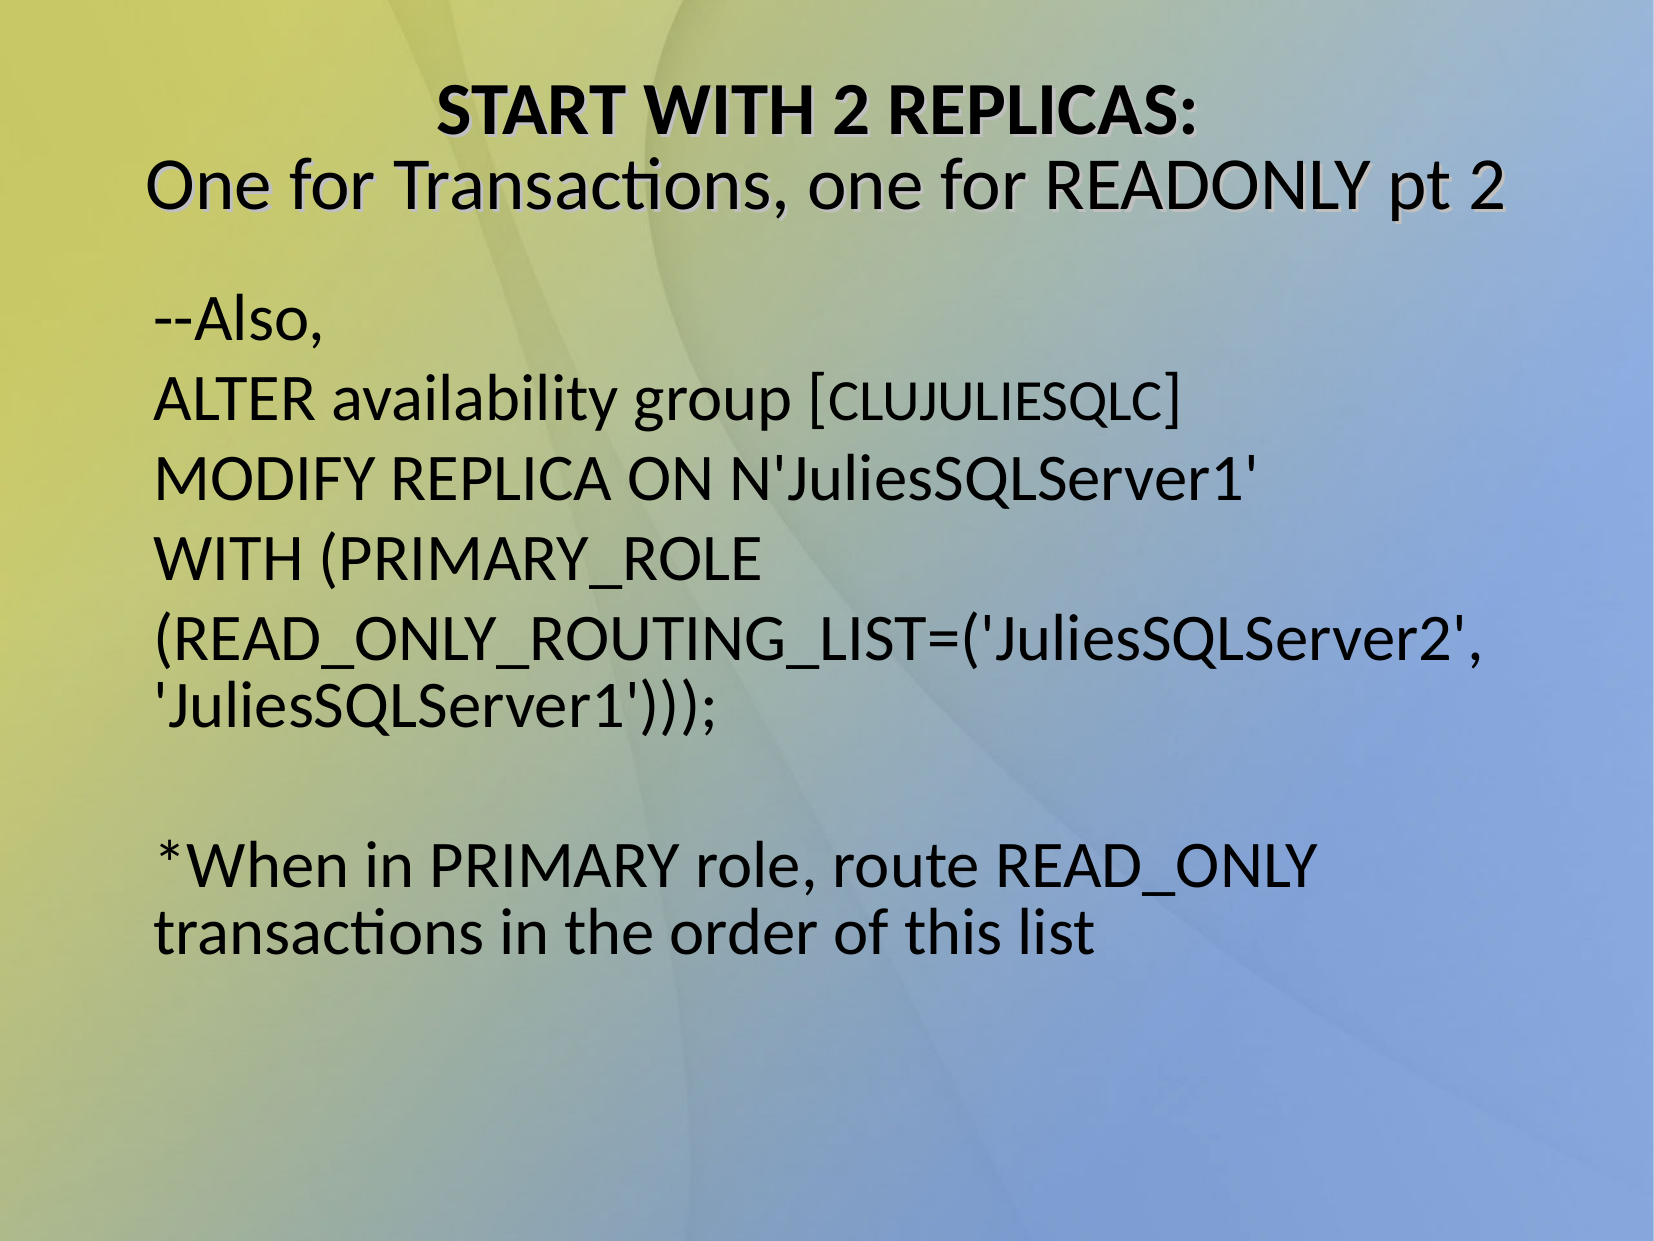

# START WITH 2 REPLICAS: One for Transactions, one for READONLY pt 2
--Also,
ALTER availability group [CLUJULIESQLC]
MODIFY REPLICA ON N'JuliesSQLServer1'
WITH (PRIMARY_ROLE
(READ_ONLY_ROUTING_LIST=('JuliesSQLServer2', 'JuliesSQLServer1')));
*When in PRIMARY role, route READ_ONLY transactions in the order of this list